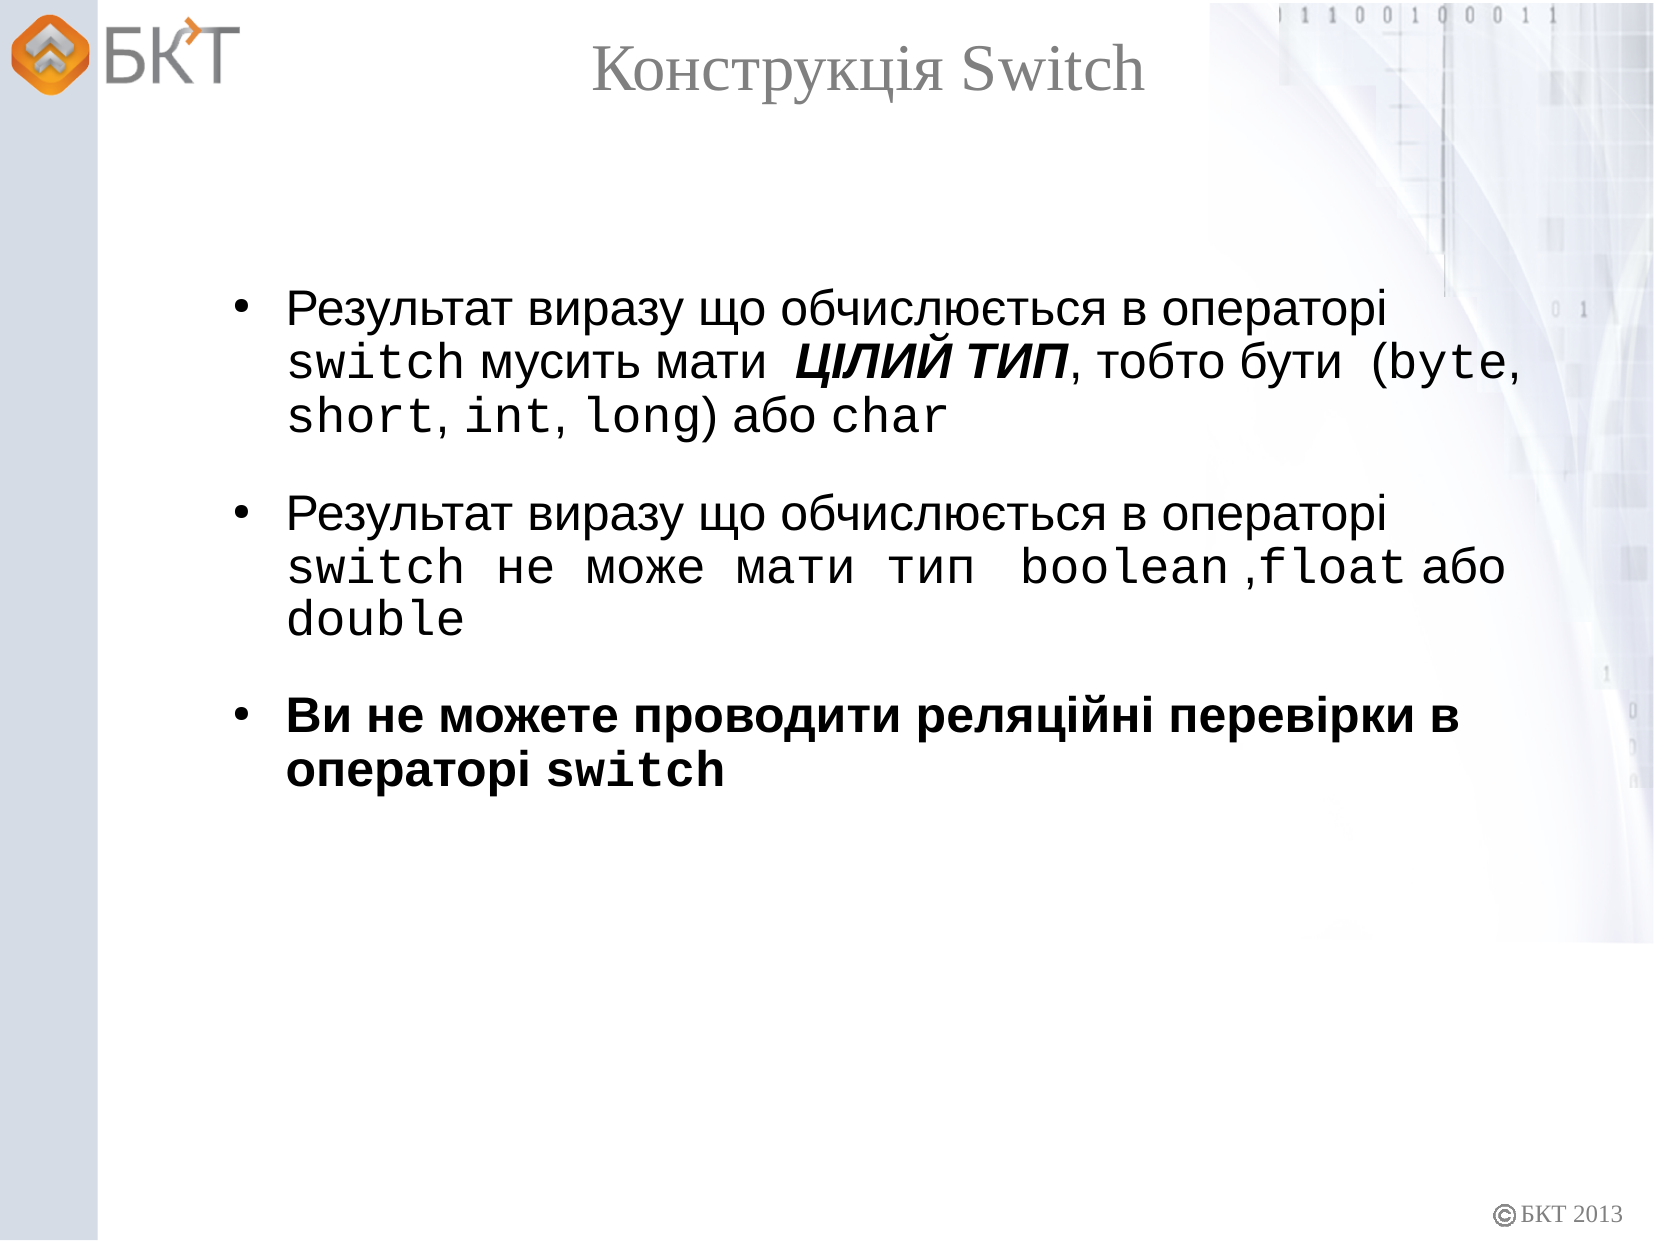

Конструкція Switch
# Результат виразу що обчислюється в операторі switch мусить мати ЦІЛИЙ ТИП, тобто бути (byte, short, int, long) або char
Результат виразу що обчислюється в операторі switch не може мати тип boolean ,float або double
Ви не можете проводити реляційні перевірки в операторі switch
БКТ 2013